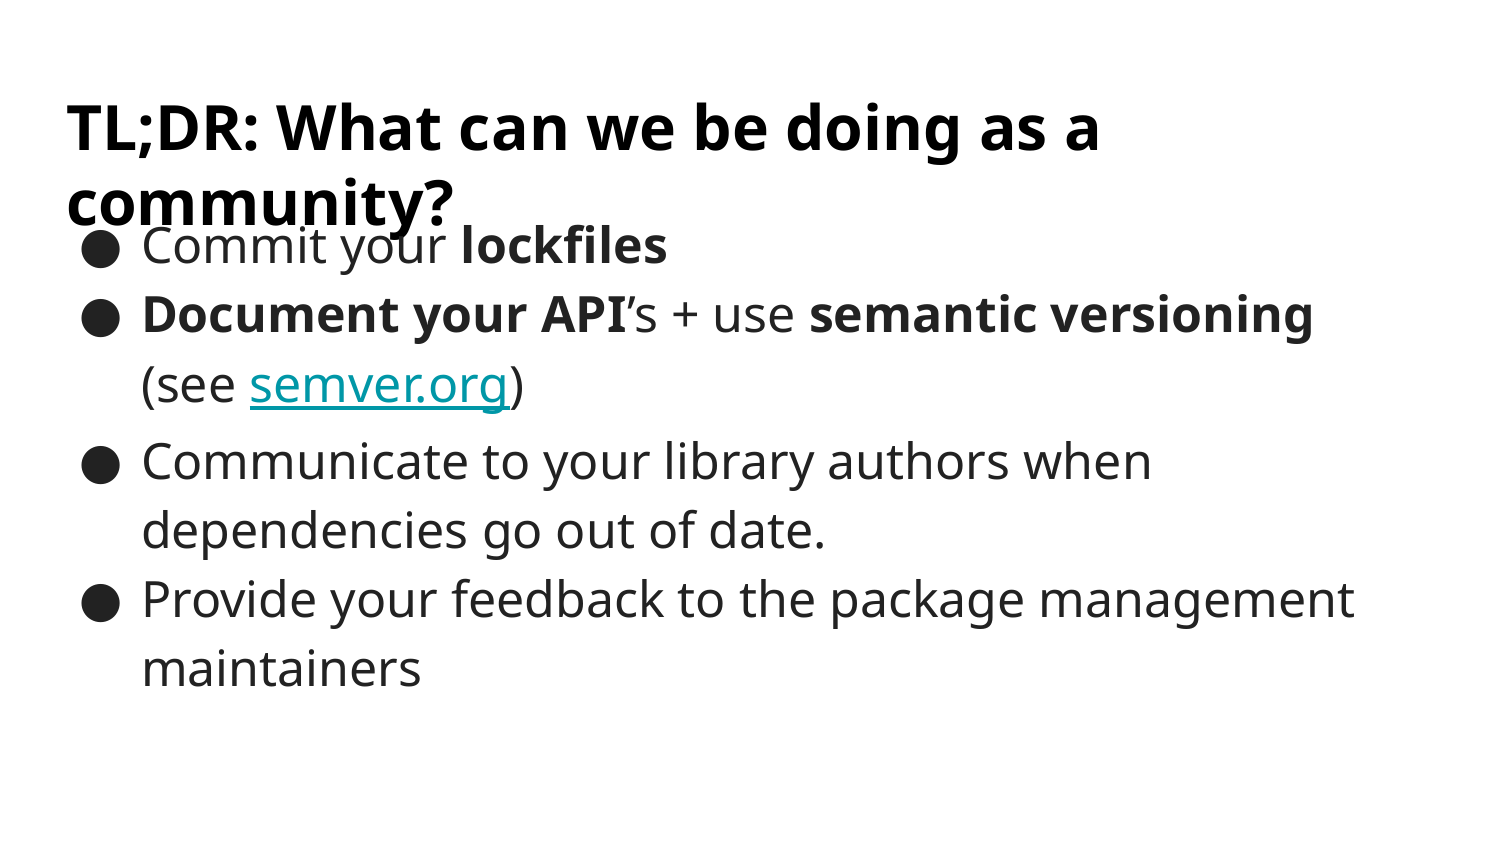

# TL;DR: What can we be doing as a community?
Commit your lockfiles
Document your API’s + use semantic versioning
(see semver.org)
Communicate to your library authors when dependencies go out of date.
Provide your feedback to the package management maintainers